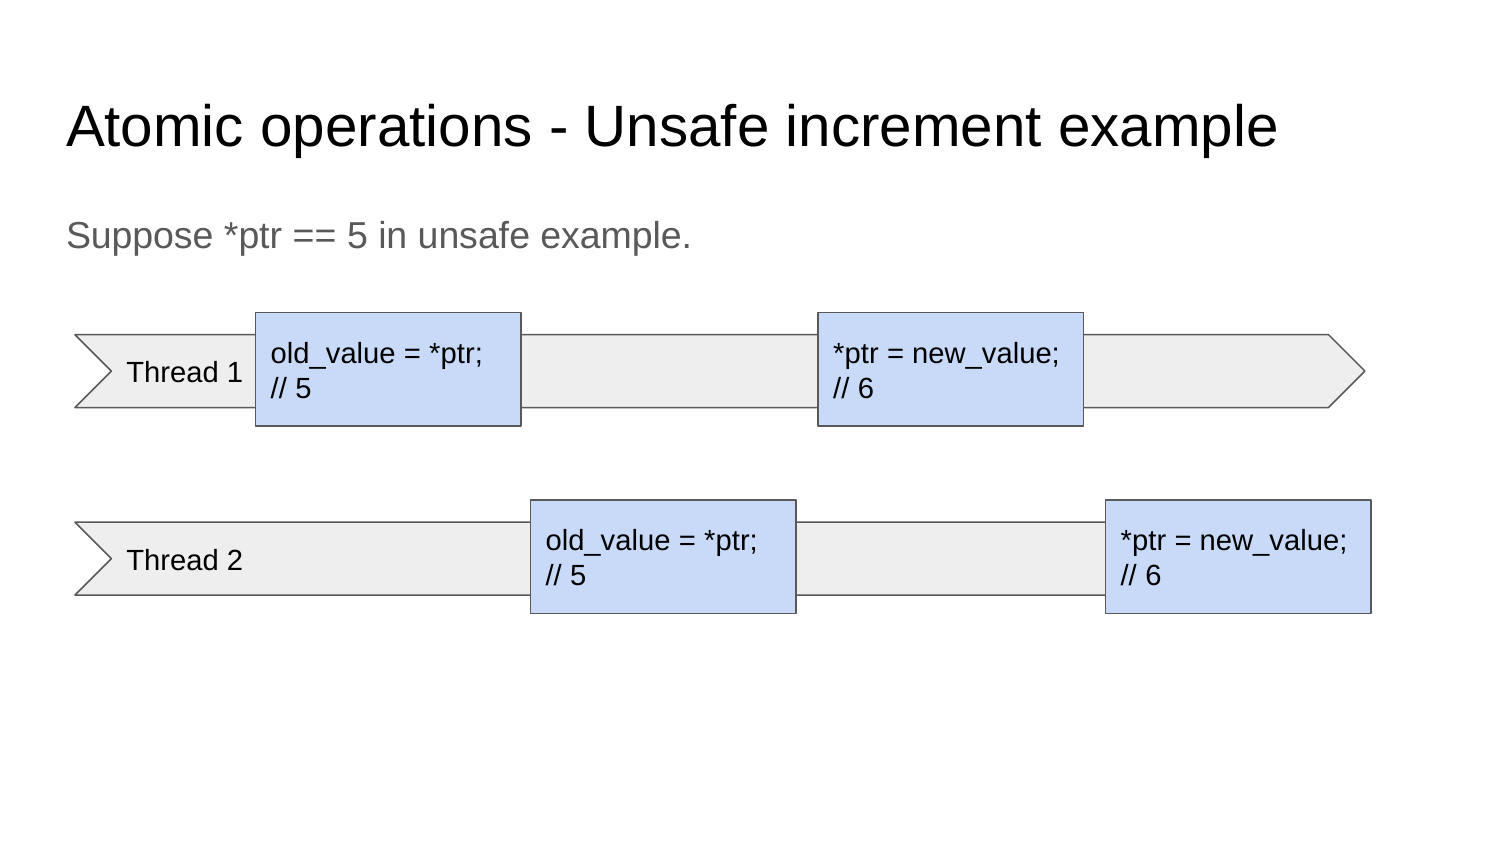

# Atomic operations - Unsafe increment example
Suppose *ptr == 5 in unsafe example.
old_value = *ptr;
// 5
*ptr = new_value;
// 6
Thread 1
old_value = *ptr;
// 5
*ptr = new_value;
// 6
Thread 2